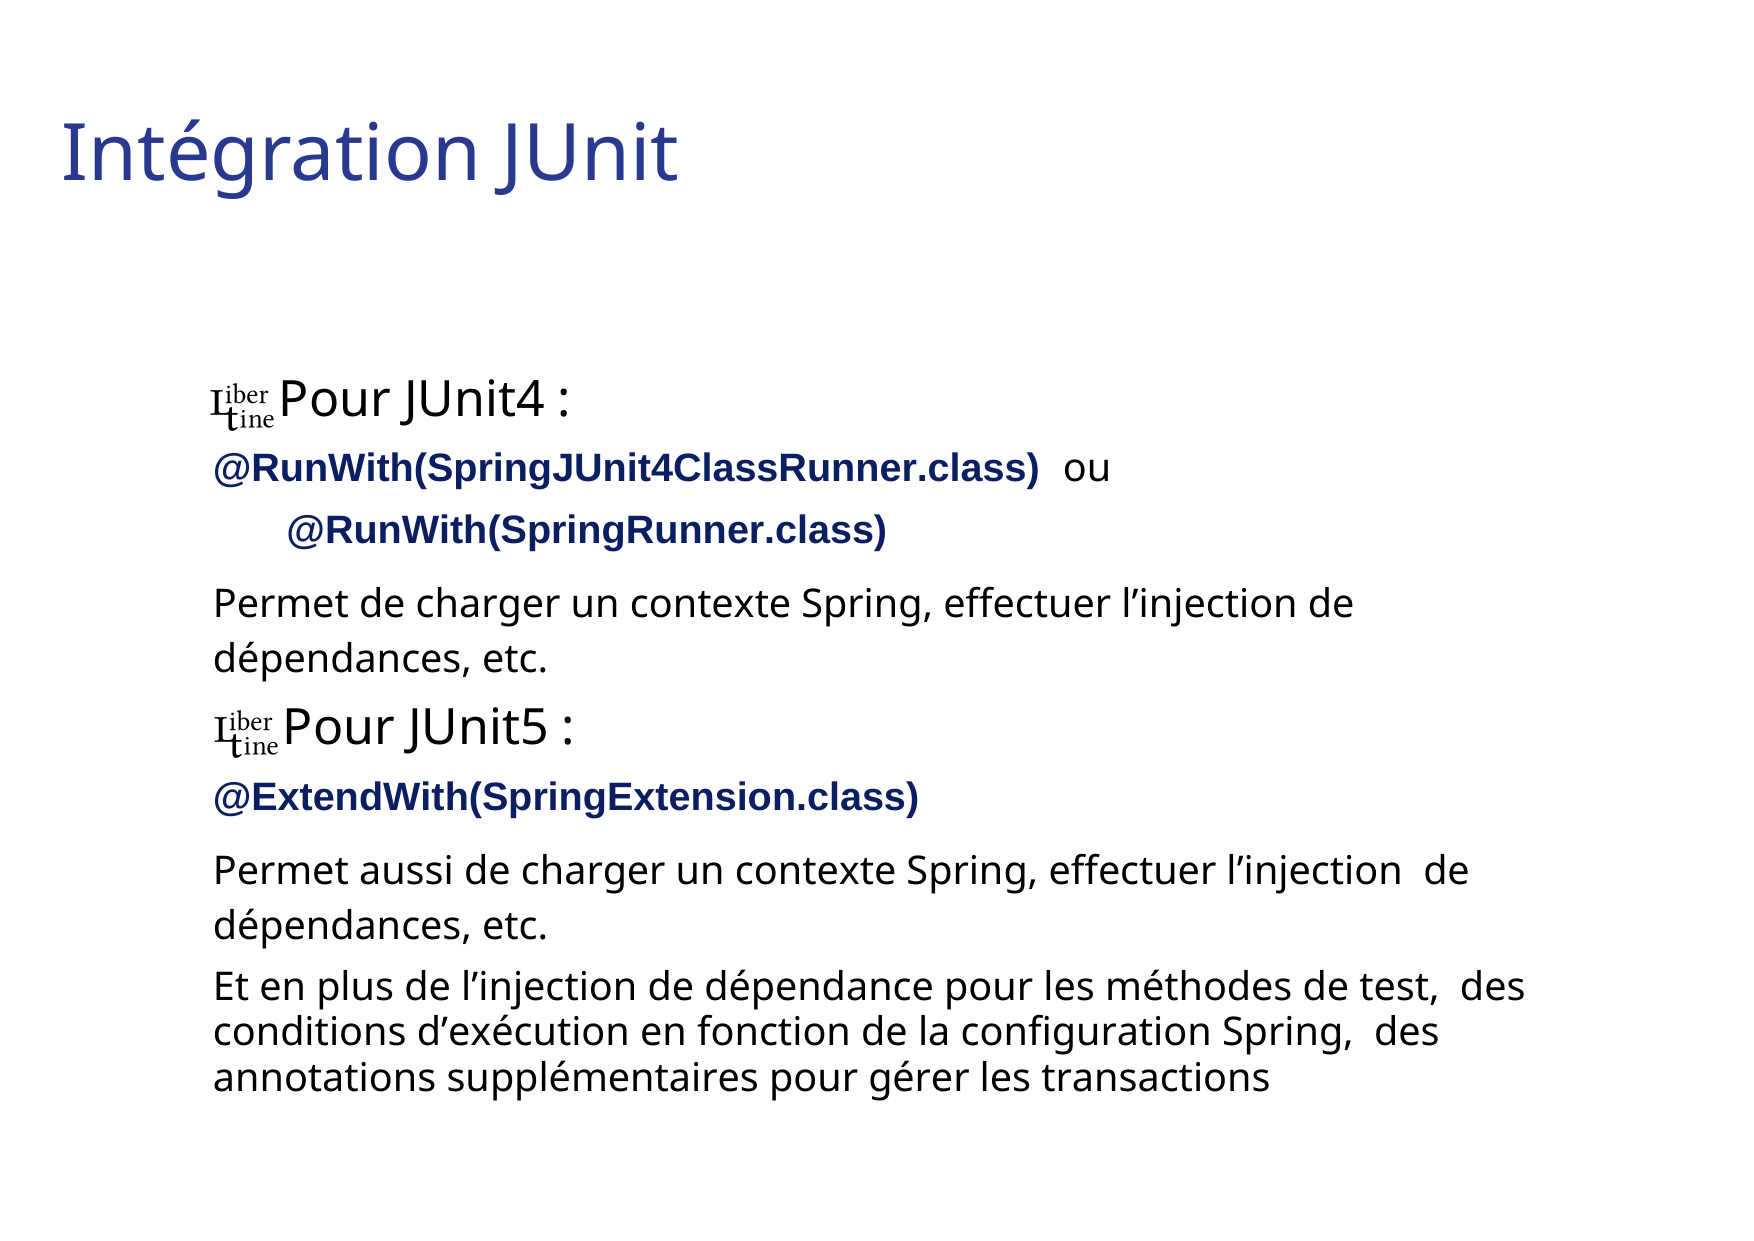

# Intégration JUnit
Pour JUnit4 : @RunWith(SpringJUnit4ClassRunner.class) ou	@RunWith(SpringRunner.class)
Permet de charger un contexte Spring, effectuer l’injection de dépendances, etc.
Pour JUnit5 :
@ExtendWith(SpringExtension.class)
Permet aussi de charger un contexte Spring, effectuer l’injection de dépendances, etc.
Et en plus de l’injection de dépendance pour les méthodes de test, des conditions d’exécution en fonction de la configuration Spring, des annotations supplémentaires pour gérer les transactions